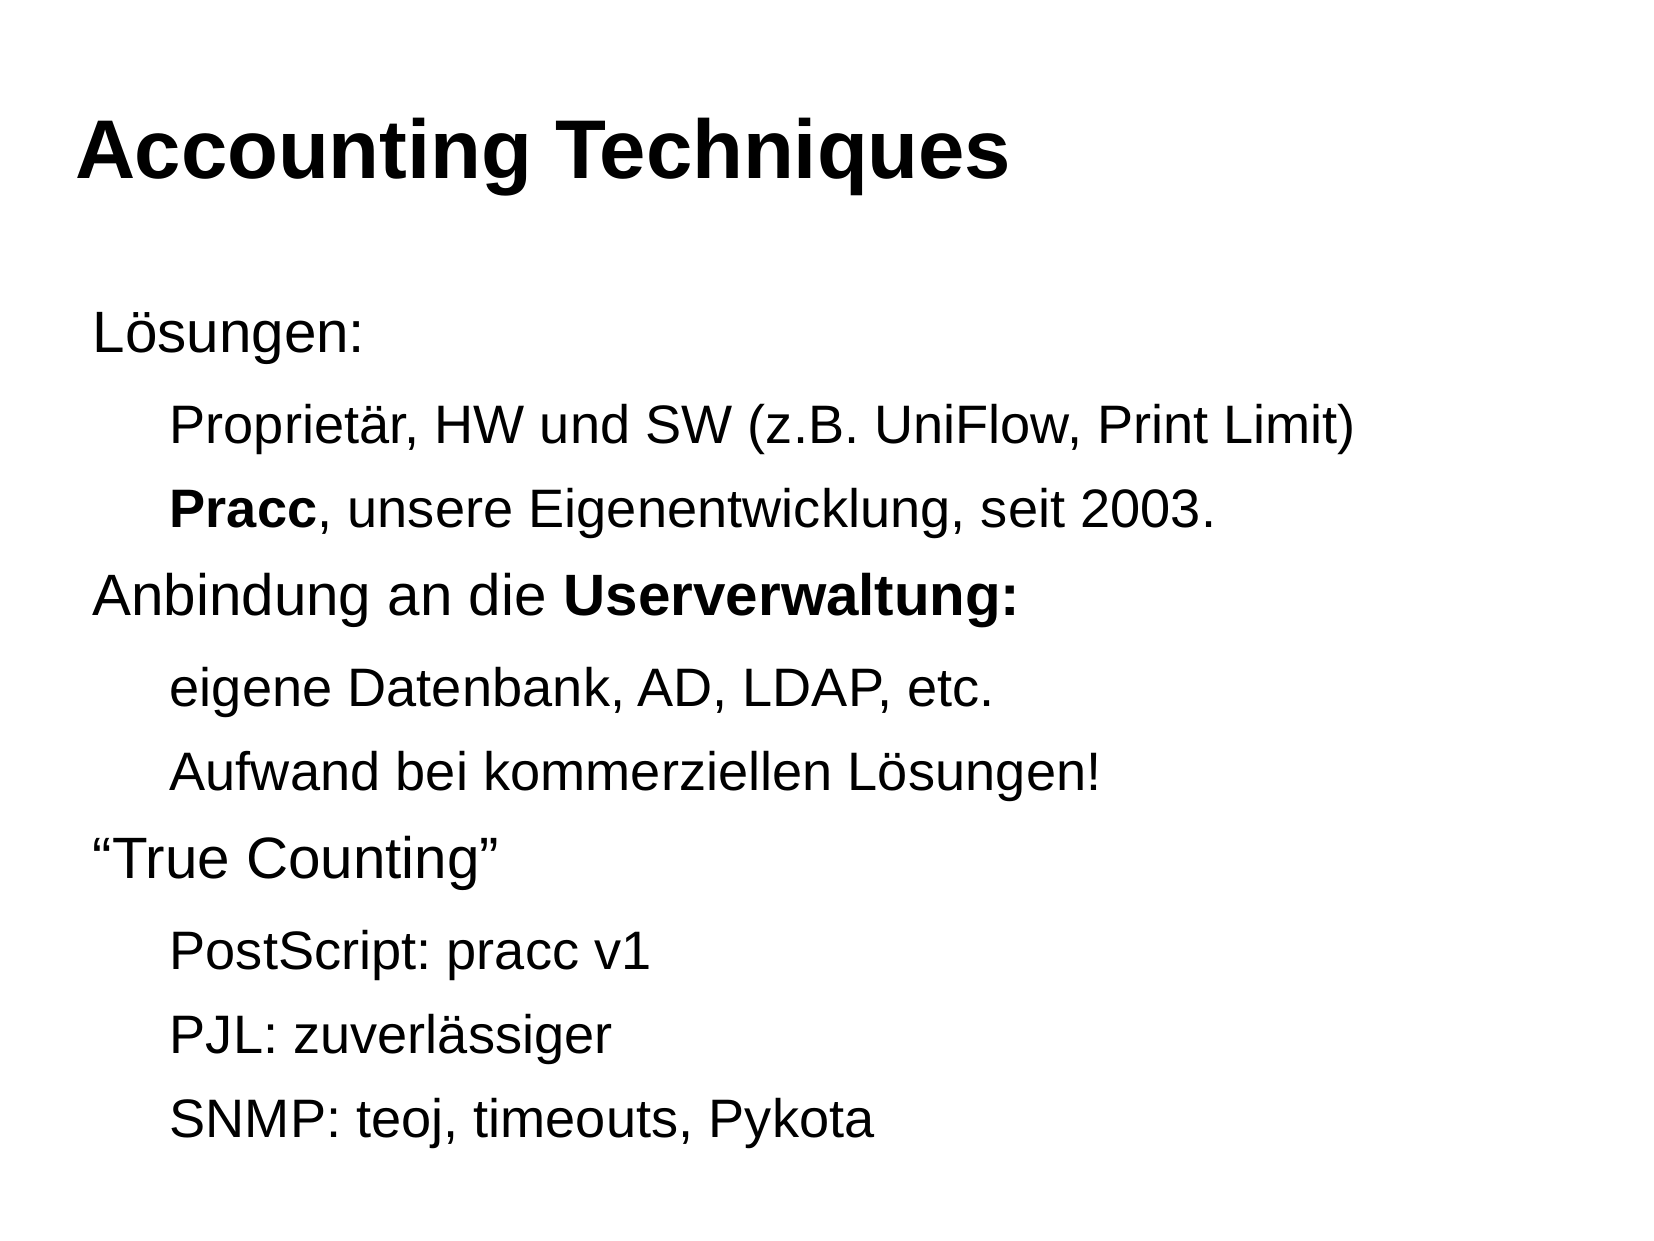

# Accounting Techniques
Lösungen:
Proprietär, HW und SW (z.B. UniFlow, Print Limit)
Pracc, unsere Eigenentwicklung, seit 2003.
Anbindung an die Userverwaltung:
eigene Datenbank, AD, LDAP, etc.
Aufwand bei kommerziellen Lösungen!
“True Counting”
PostScript: pracc v1
PJL: zuverlässiger
SNMP: teoj, timeouts, Pykota